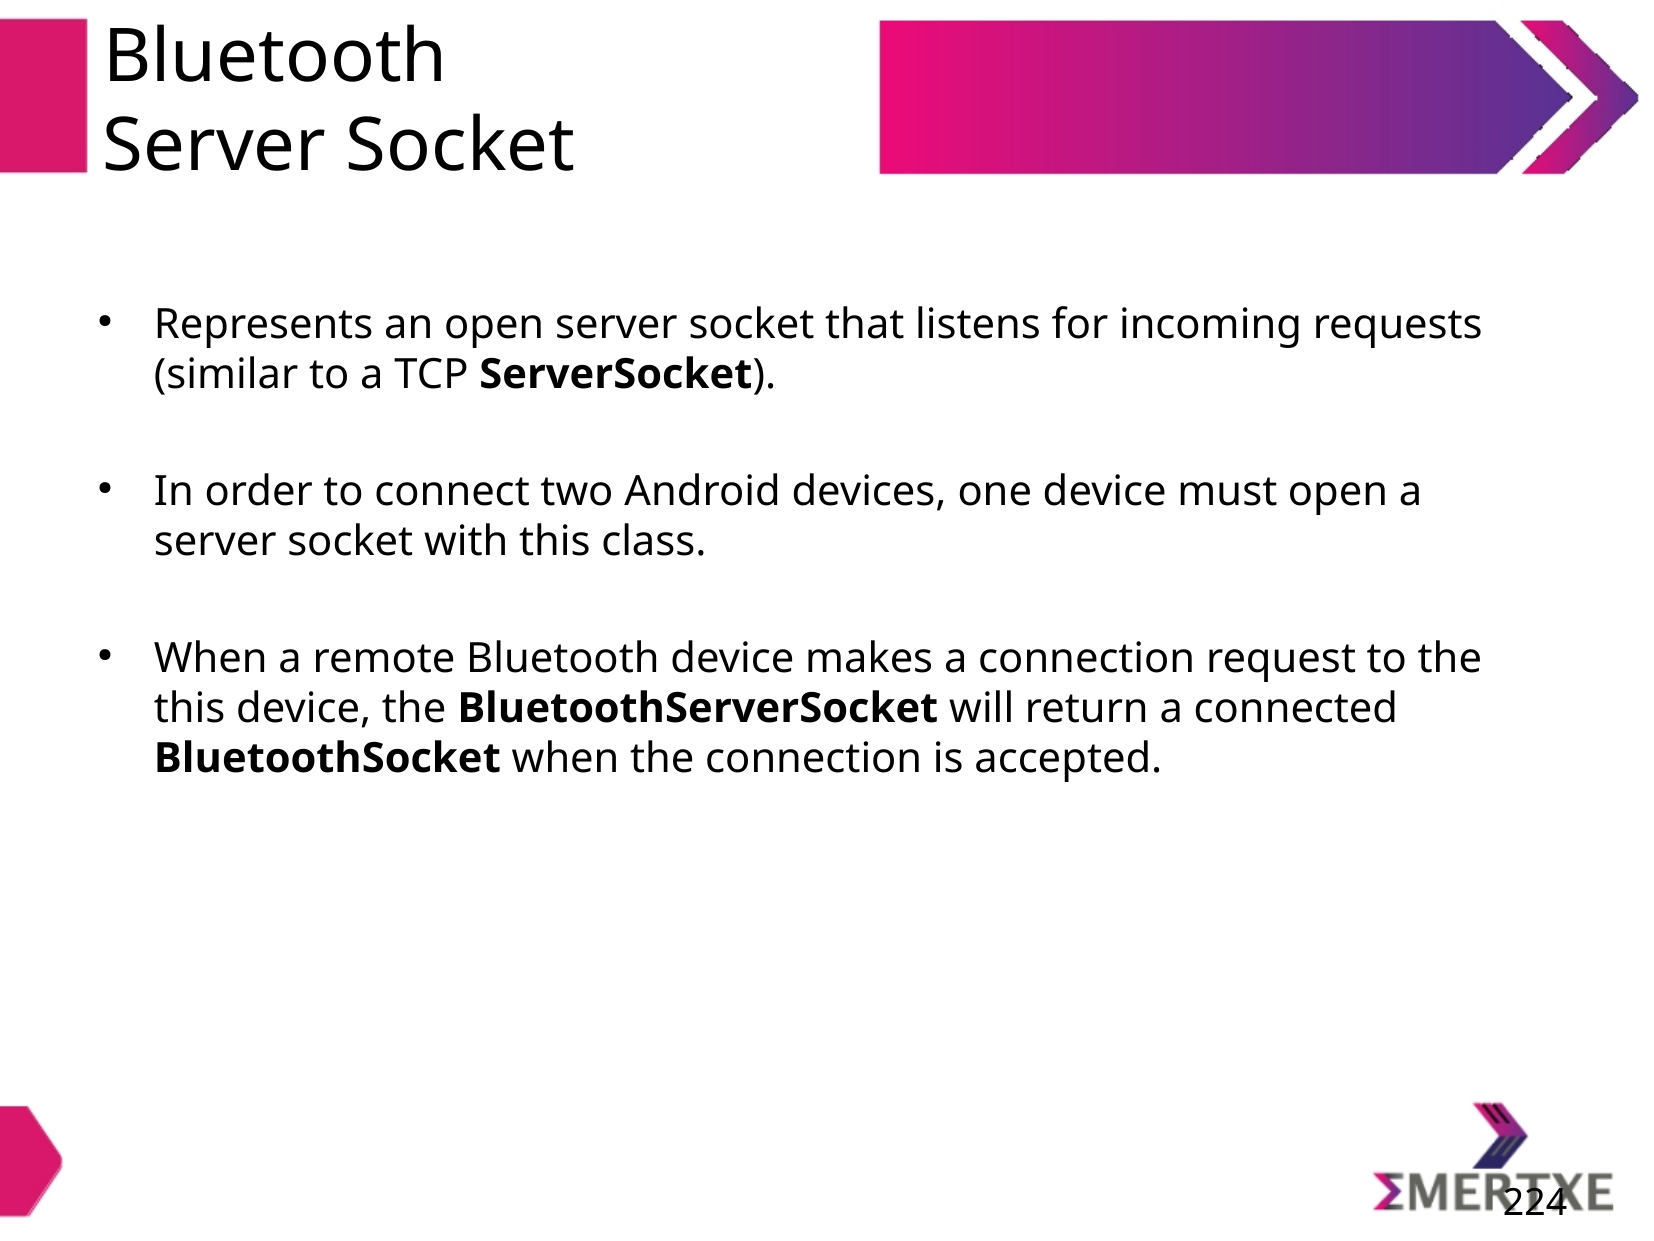

# Bluetooth Server Socket
Represents an open server socket that listens for incoming requests (similar to a TCP ServerSocket).
In order to connect two Android devices, one device must open a server socket with this class.
When a remote Bluetooth device makes a connection request to the this device, the BluetoothServerSocket will return a connected BluetoothSocket when the connection is accepted.